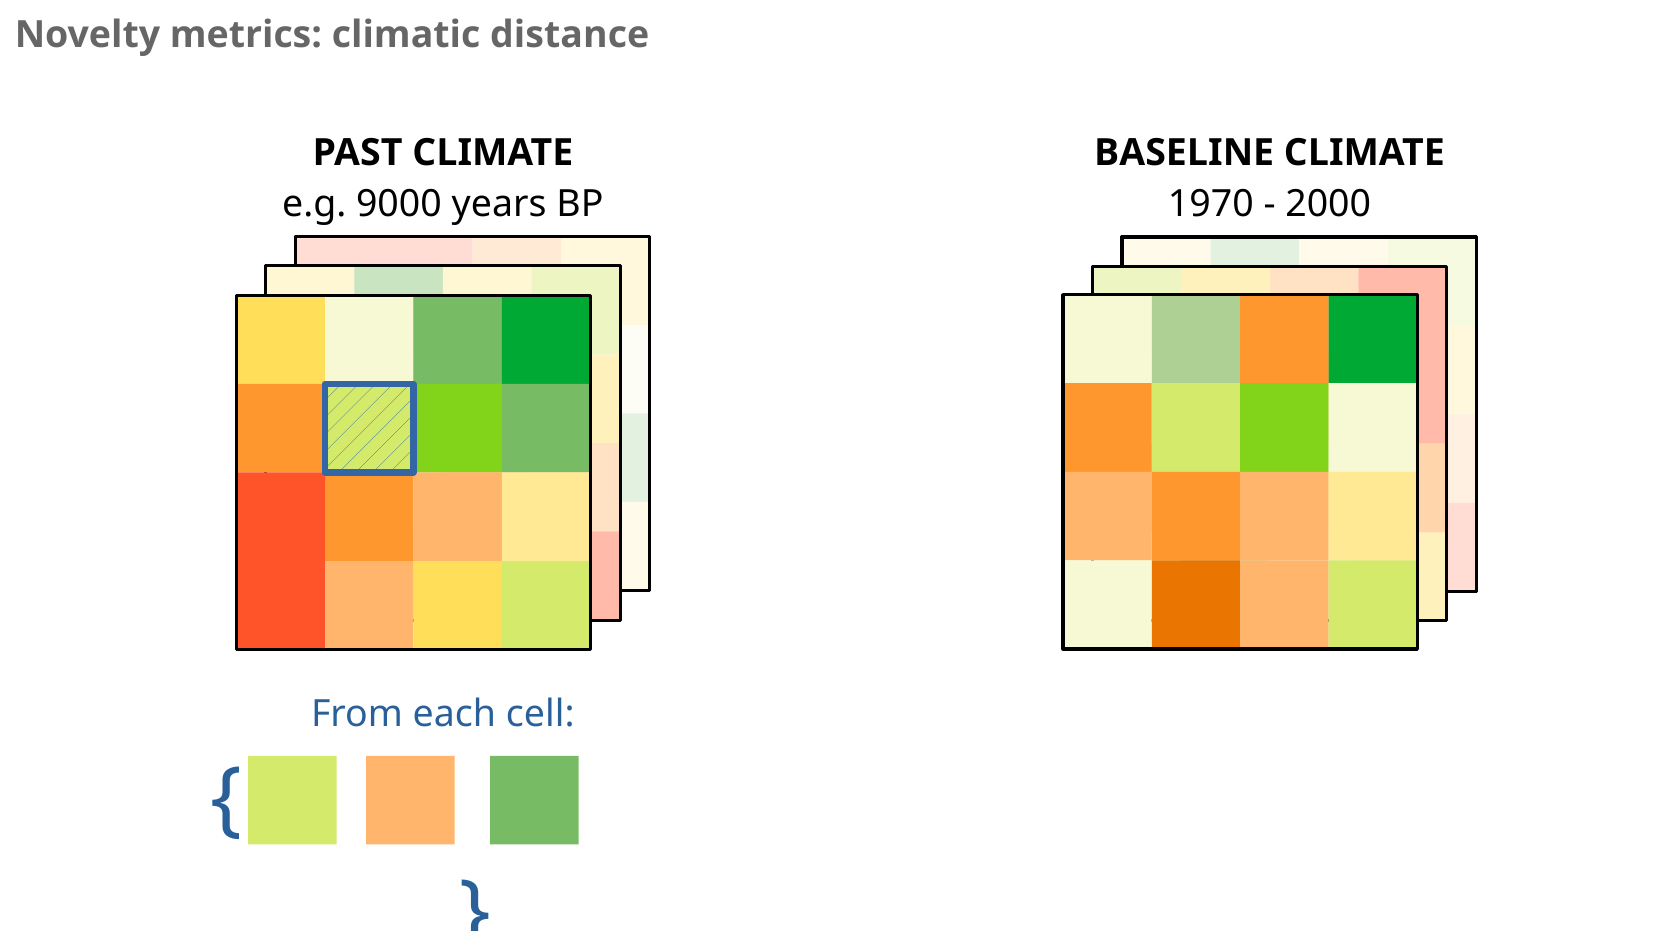

Novelty metrics: climatic distance
PAST CLIMATE
e.g. 9000 years BP
BASELINE CLIMATE
1970 - 2000
From each cell:
{  ;  ; … }